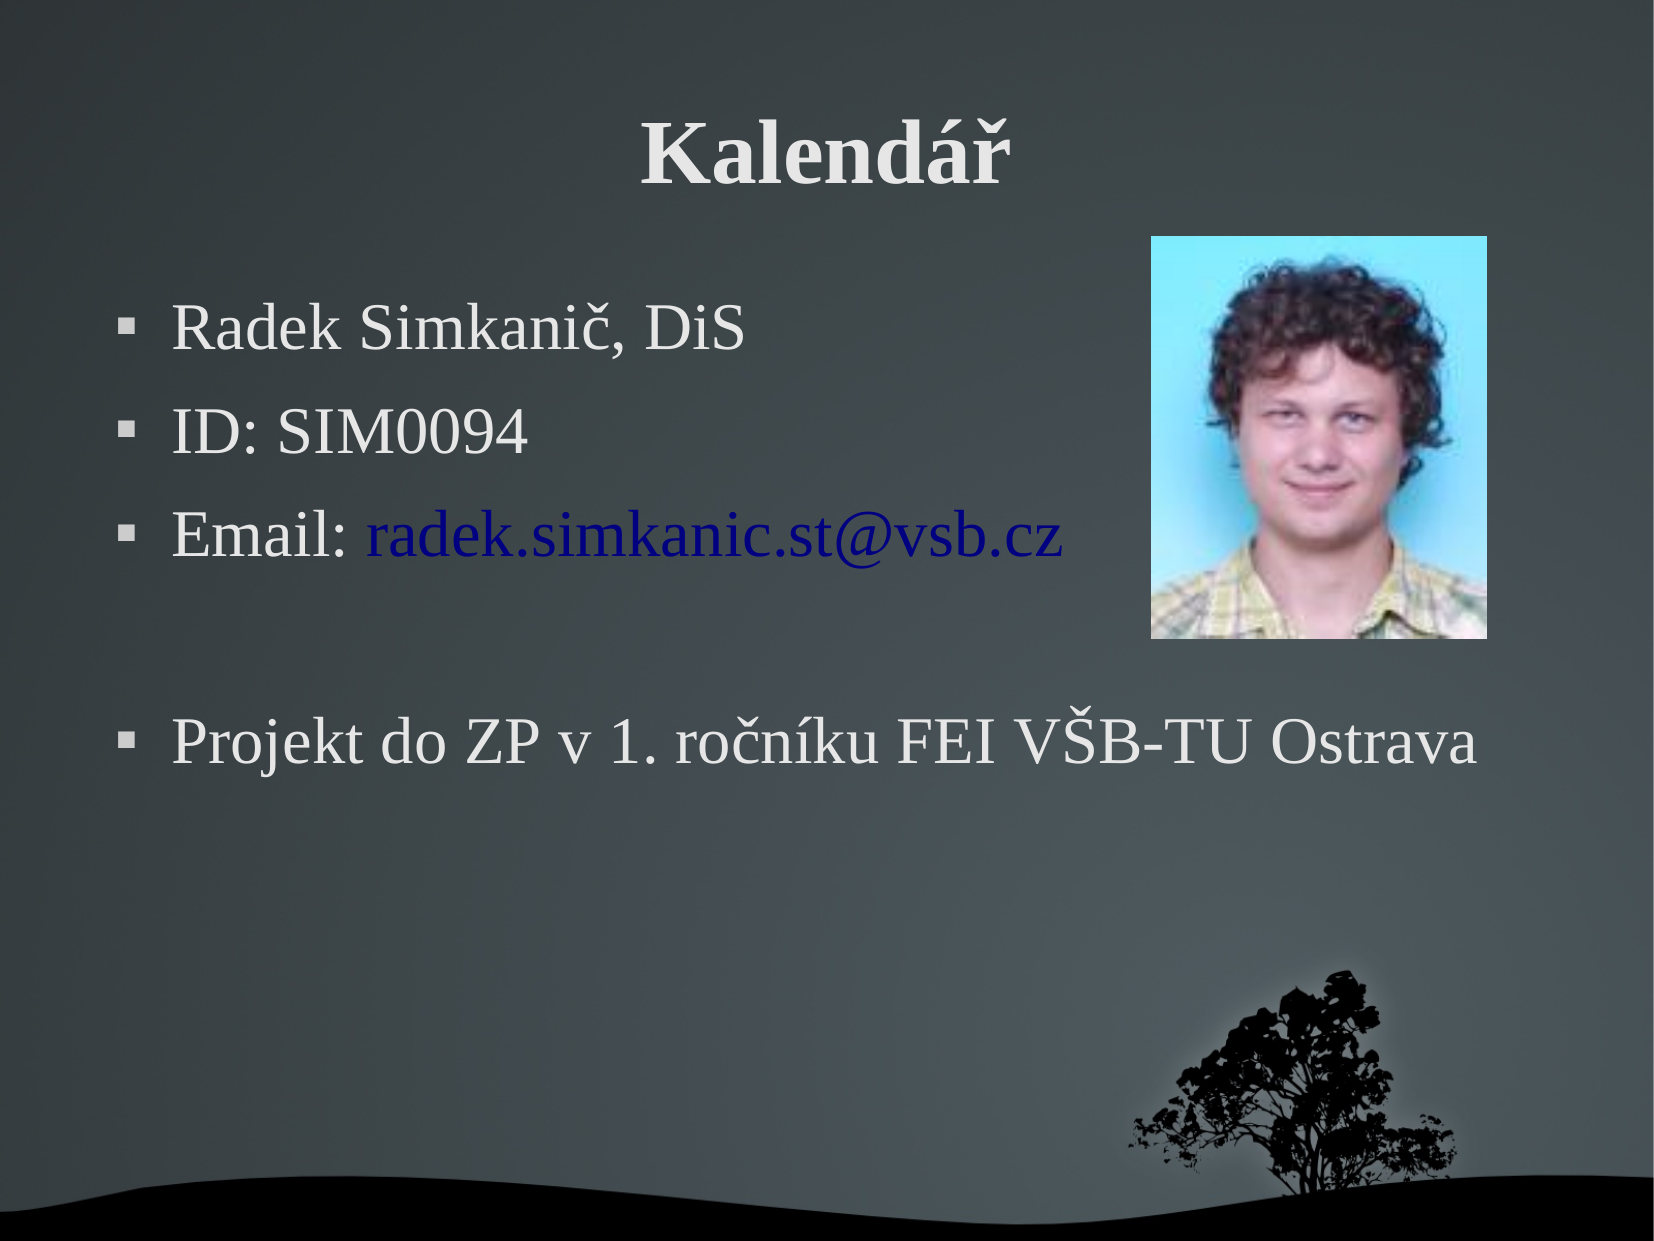

# Kalendář
Radek Simkanič, DiS
ID: SIM0094
Email: radek.simkanic.st@vsb.cz
Projekt do ZP v 1. ročníku FEI VŠB-TU Ostrava